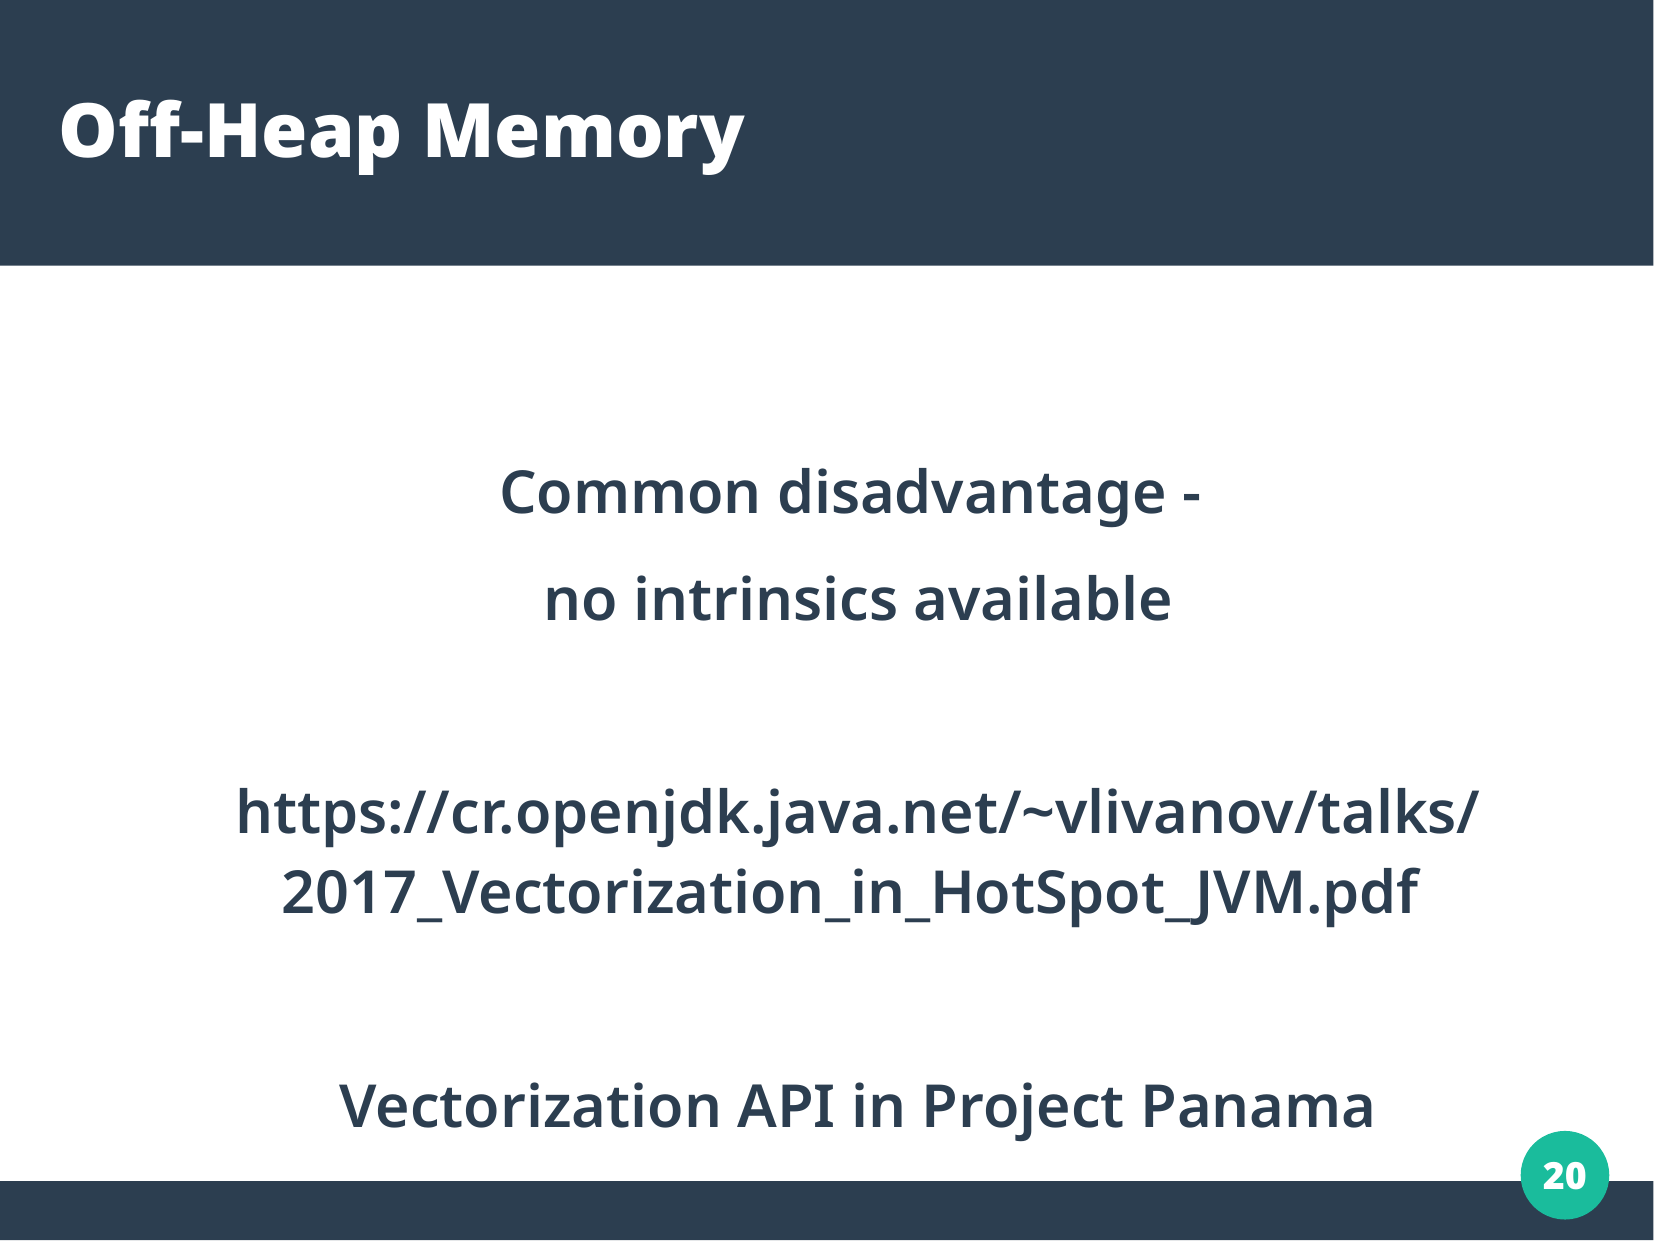

# Off-Heap Memory
Common disadvantage -
no intrinsics available
https://cr.openjdk.java.net/~vlivanov/talks/2017_Vectorization_in_HotSpot_JVM.pdf
Vectorization API in Project Panama
20